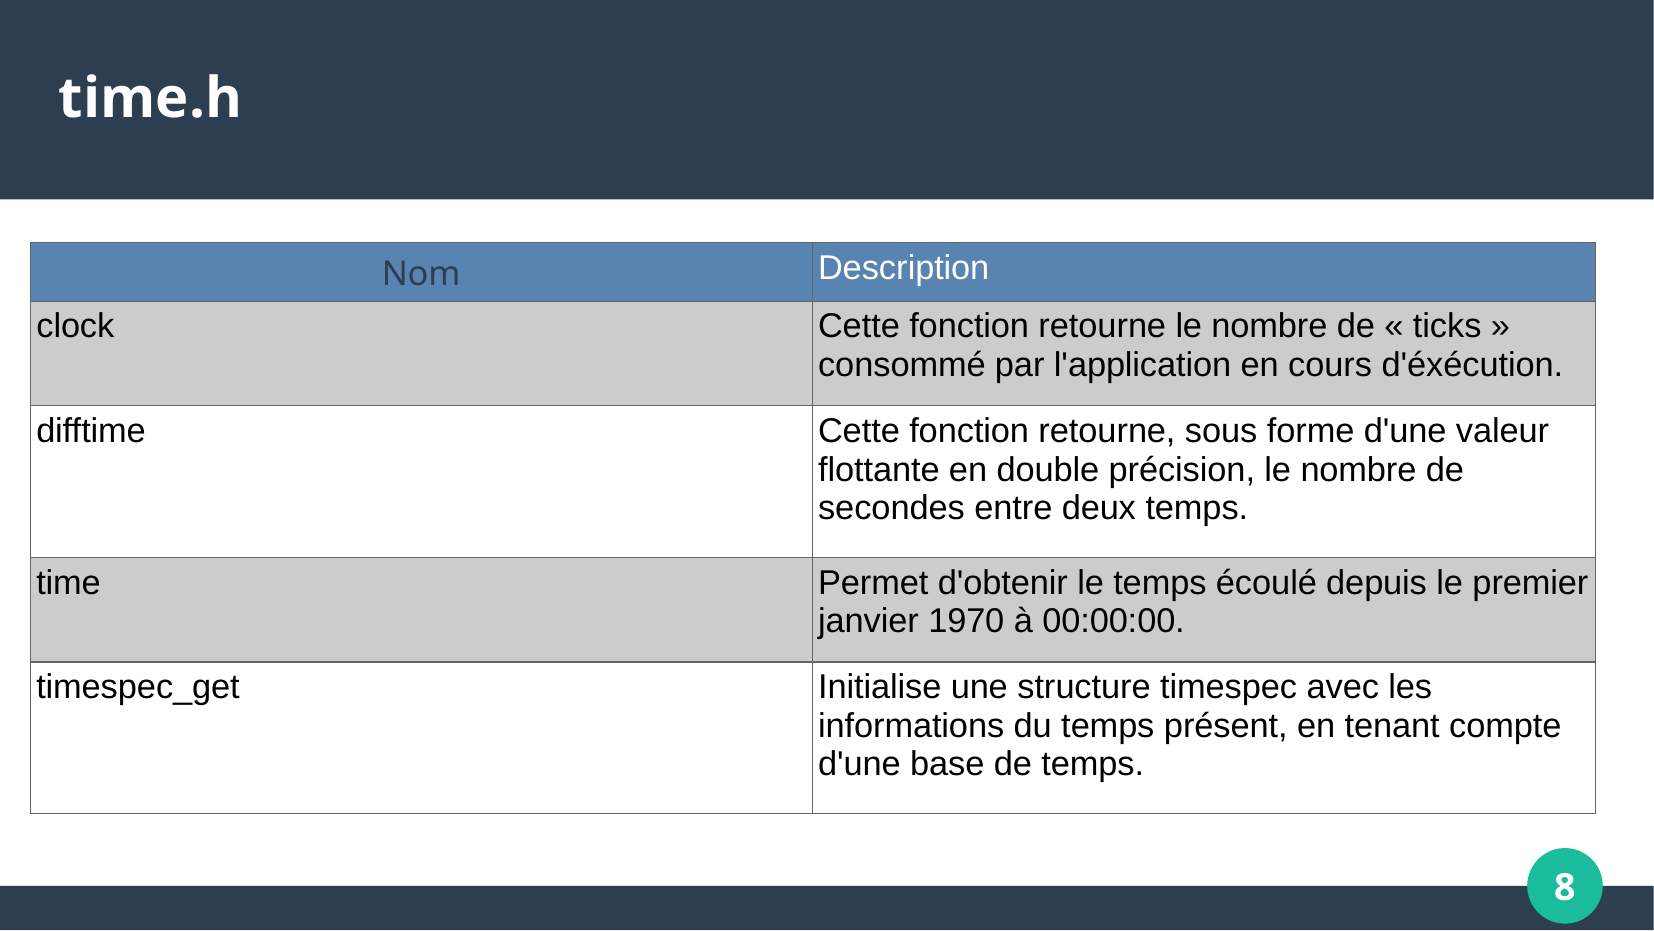

# time.h
| Nom | Description |
| --- | --- |
| clock | Cette fonction retourne le nombre de « ticks » consommé par l'application en cours d'éxécution. |
| difftime | Cette fonction retourne, sous forme d'une valeur flottante en double précision, le nombre de secondes entre deux temps. |
| time | Permet d'obtenir le temps écoulé depuis le premier janvier 1970 à 00:00:00. |
| timespec\_get | Initialise une structure timespec avec les informations du temps présent, en tenant compte d'une base de temps. |